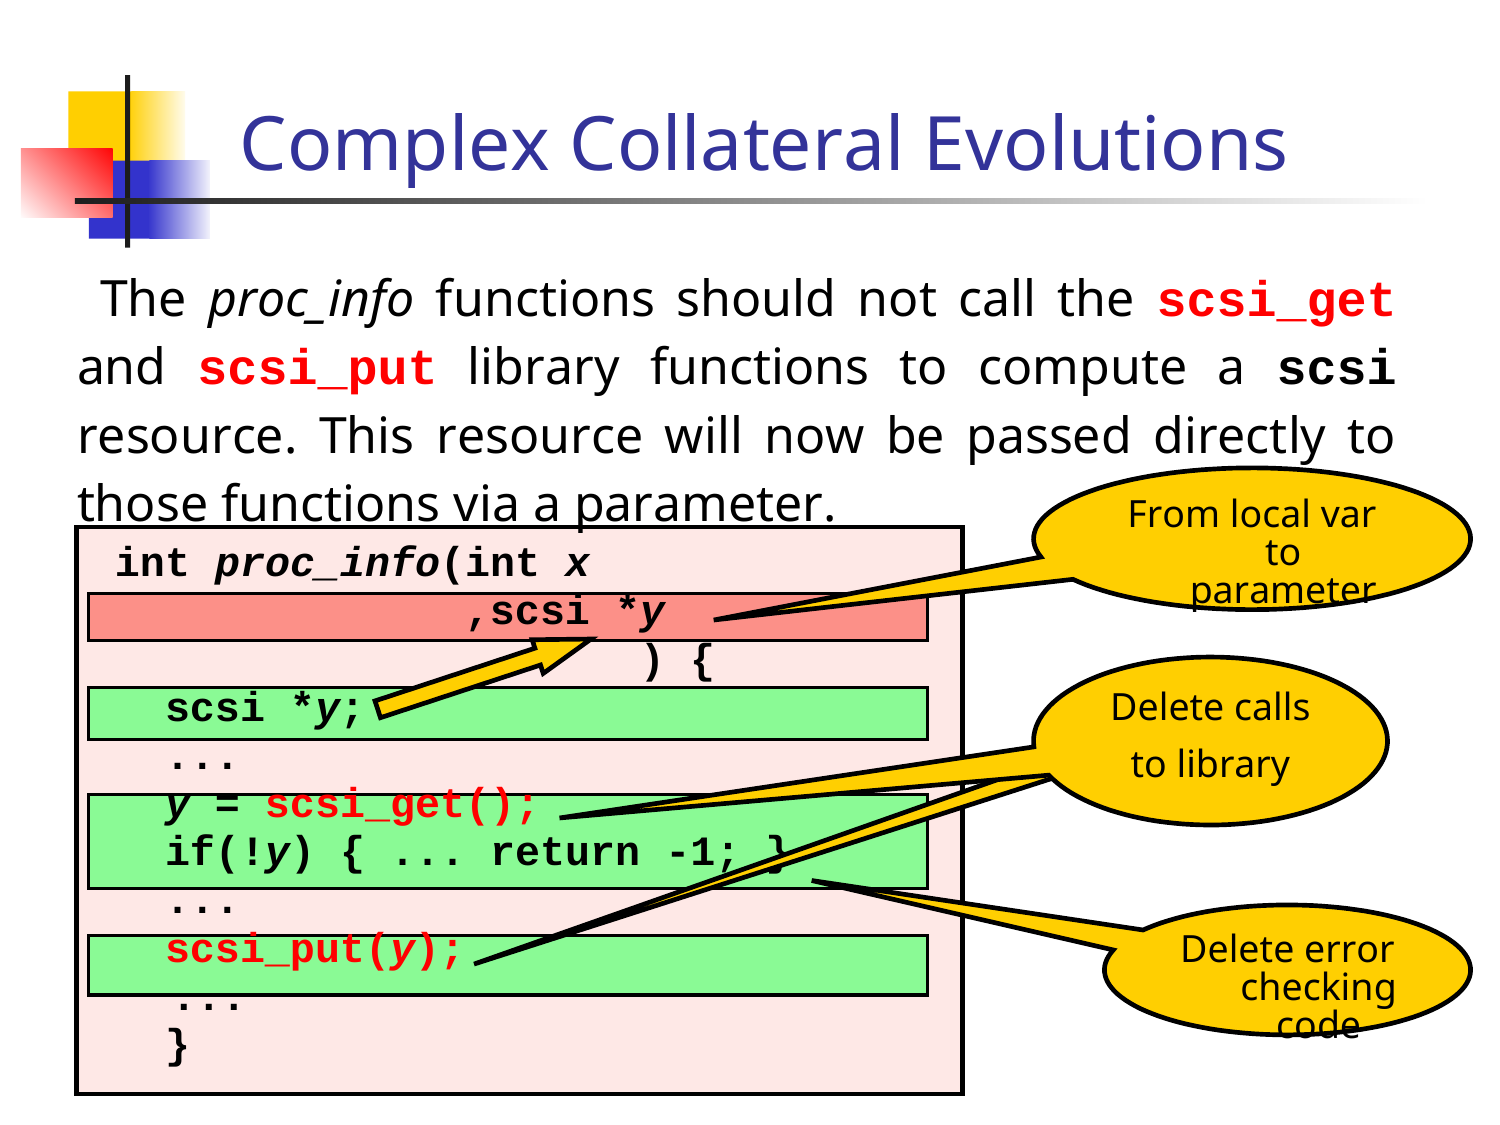

# Complex Collateral Evolutions
 The proc_info functions should not call the scsi_get and scsi_put library functions to compute a scsi resource. This resource will now be passed directly to those functions via a parameter.
From local var to parameter
int proc_info(int x
 ,scsi *y
 ) {
 scsi *y;
 ...
 y = scsi_get();
 if(!y) { ... return -1; }
 ...
 scsi_put(y);
	...
 }
Delete calls
to library
Delete error checking code